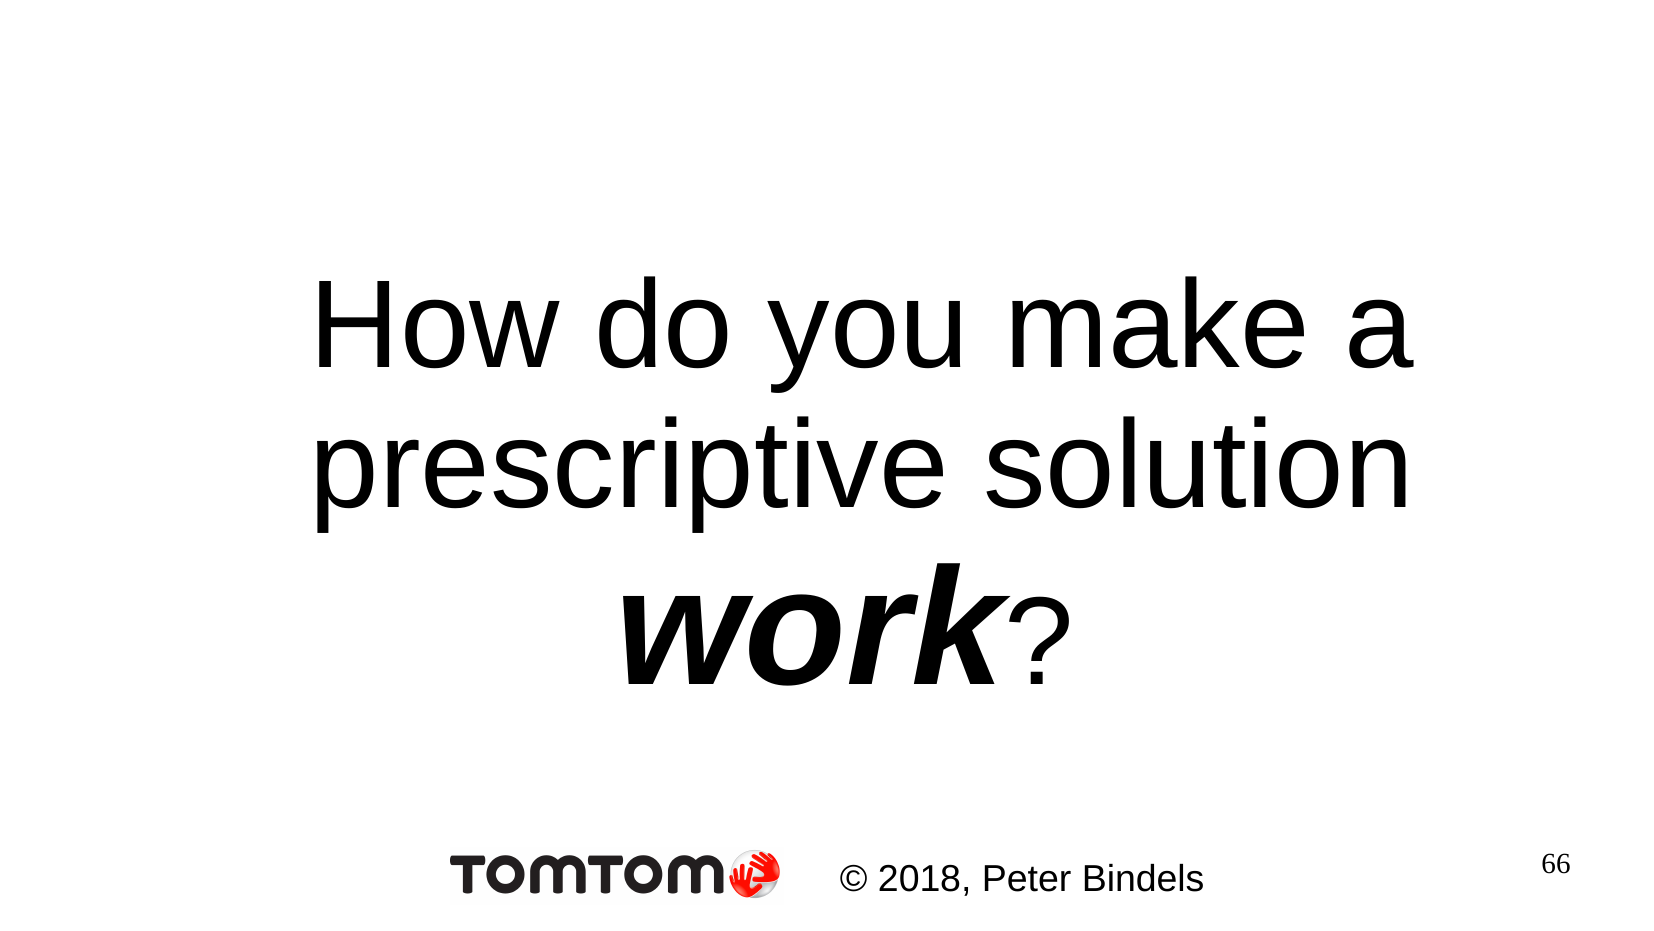

# How do you make a prescriptive solution work?
66